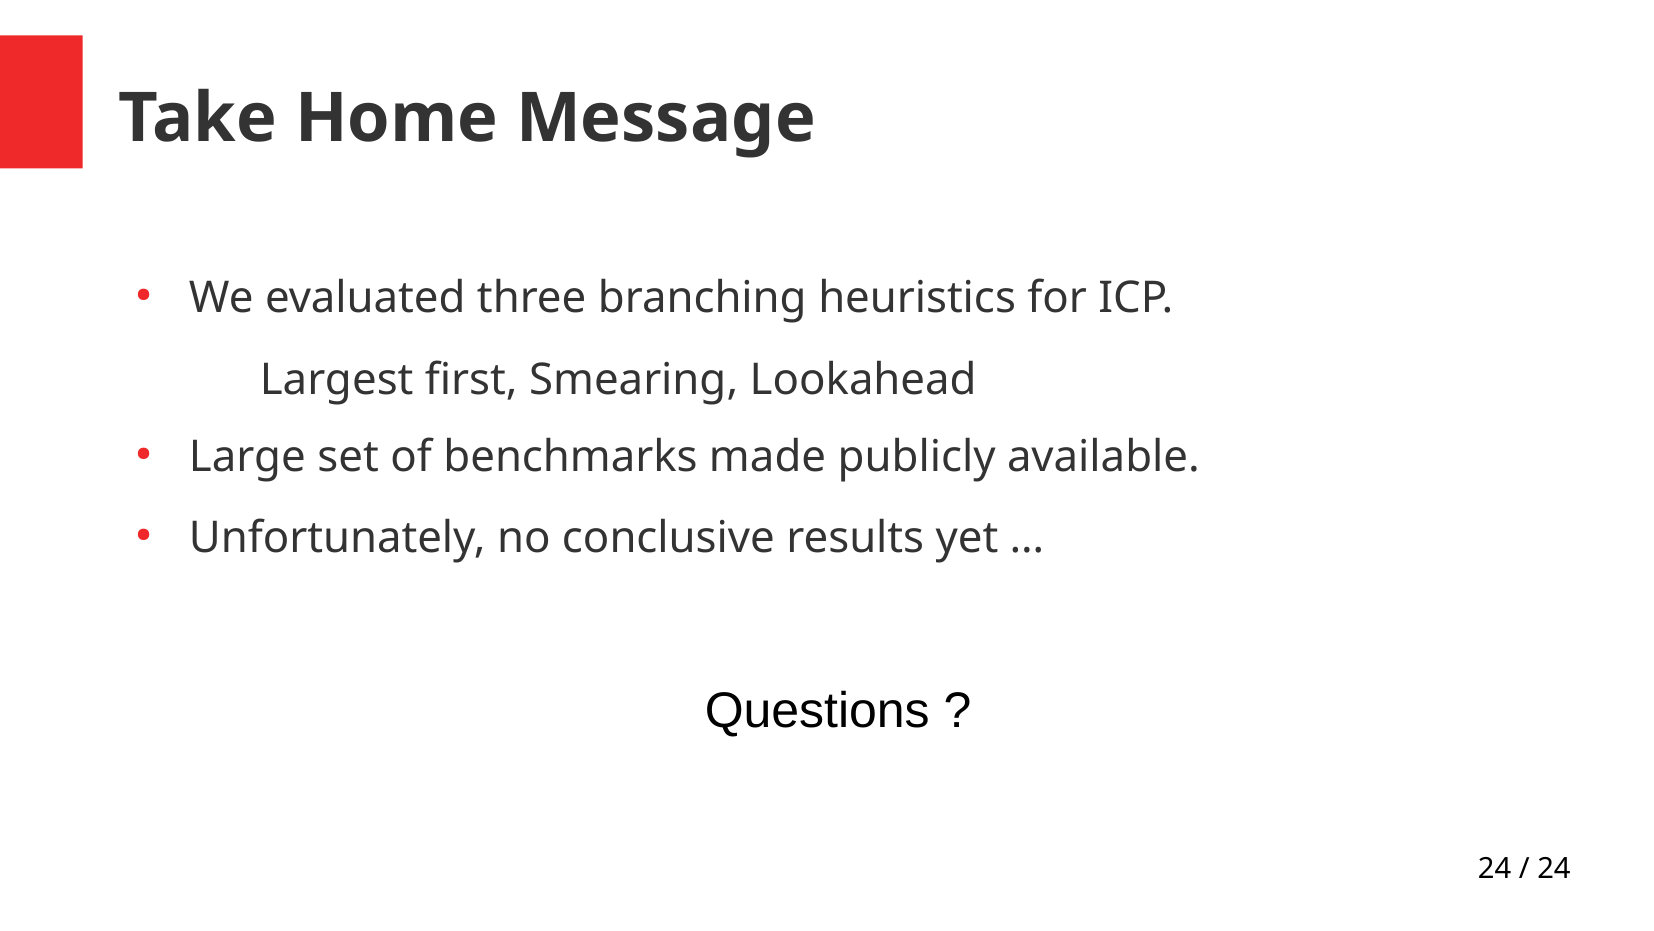

# Take Home Message
We evaluated three branching heuristics for ICP.
Largest first, Smearing, Lookahead
Large set of benchmarks made publicly available.
Unfortunately, no conclusive results yet …
Questions ?
24